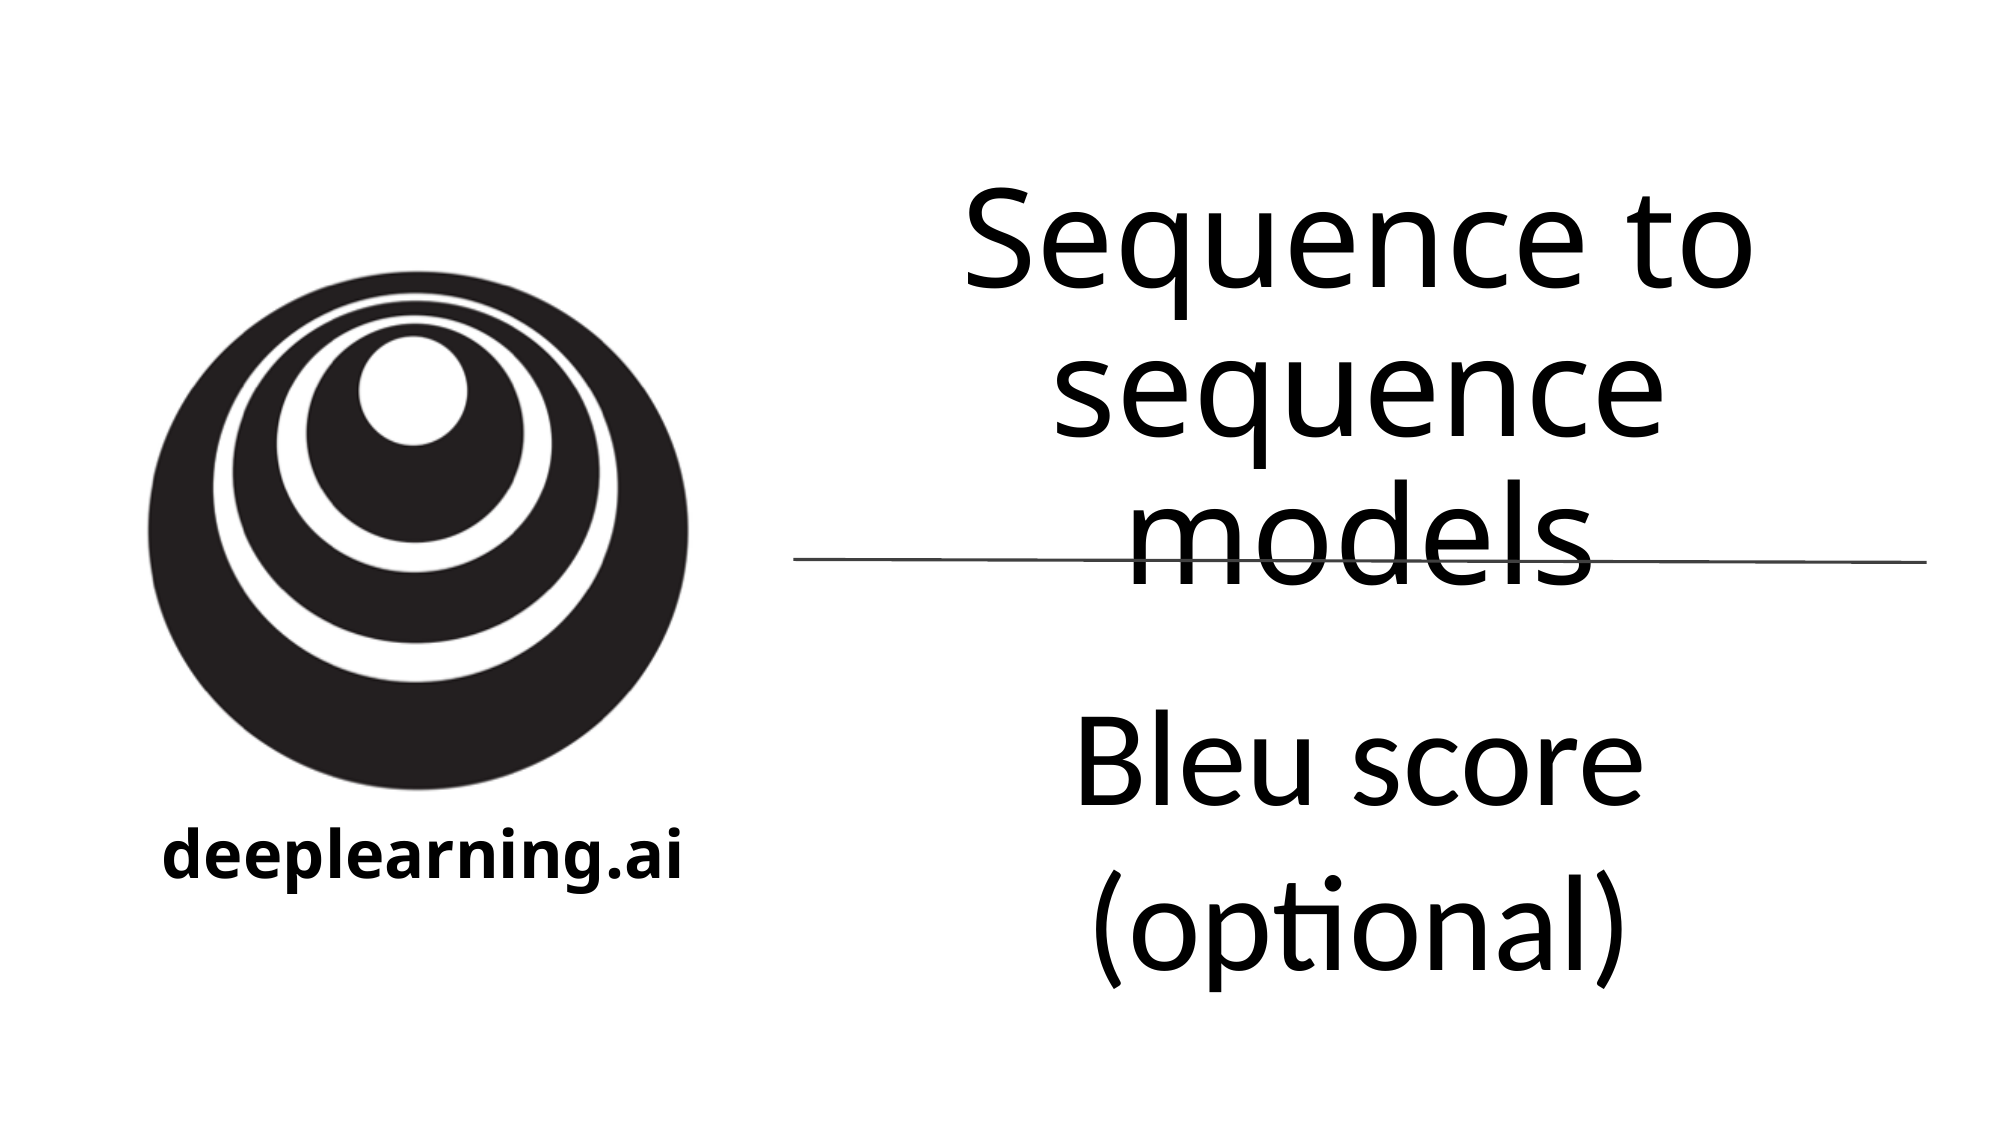

# Sequence to sequence models
deeplearning.ai
Bleu score
(optional)